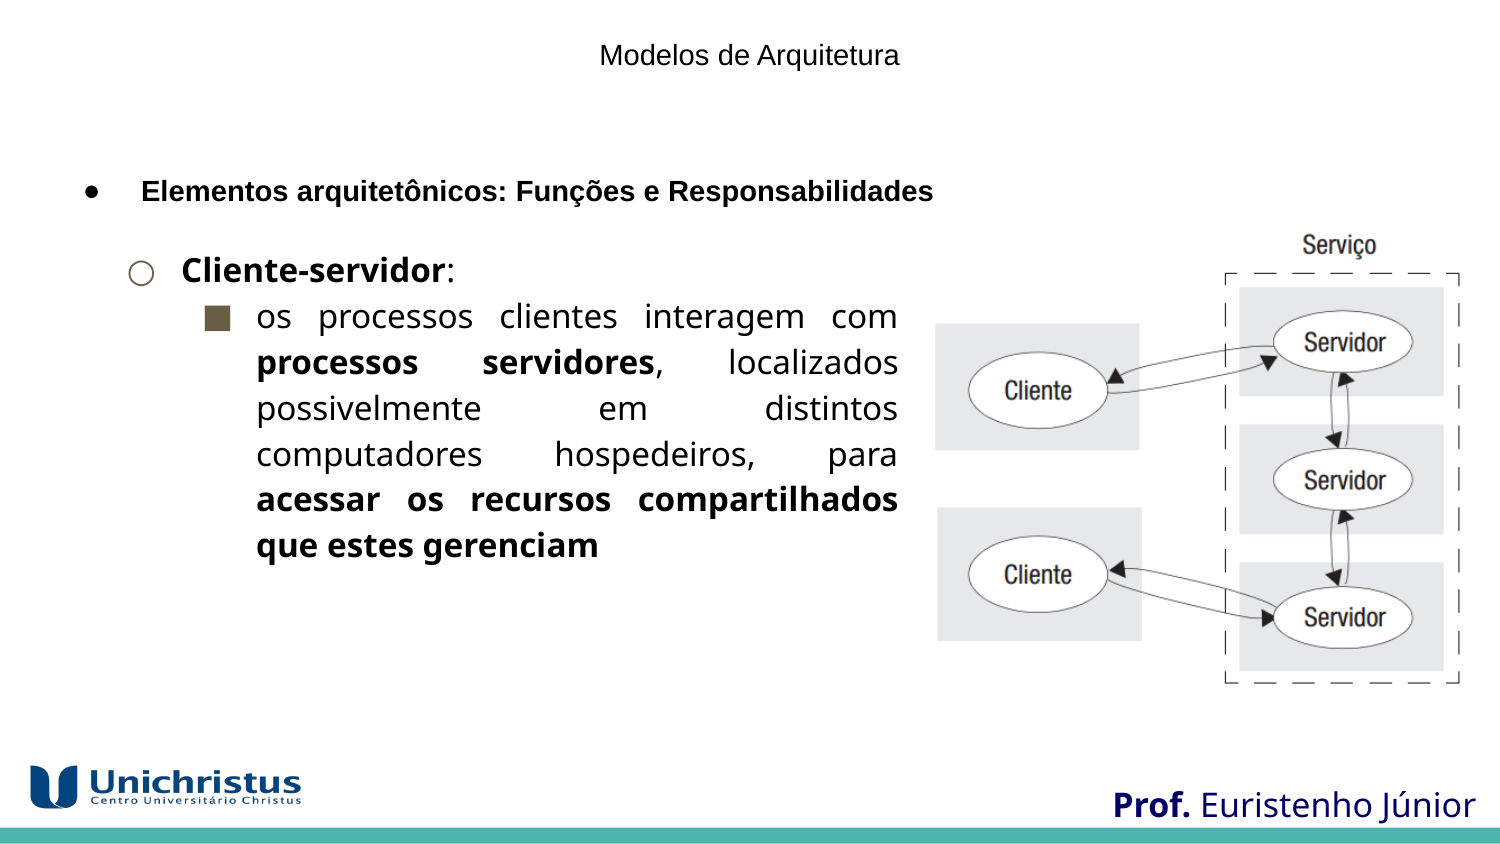

# Modelos de Arquitetura
Elementos arquitetônicos: Funções e Responsabilidades
Cliente-servidor:
os processos clientes interagem com processos servidores, localizados possivelmente em distintos computadores hospedeiros, para acessar os recursos compartilhados que estes gerenciam
Prof. Euristenho Júnior